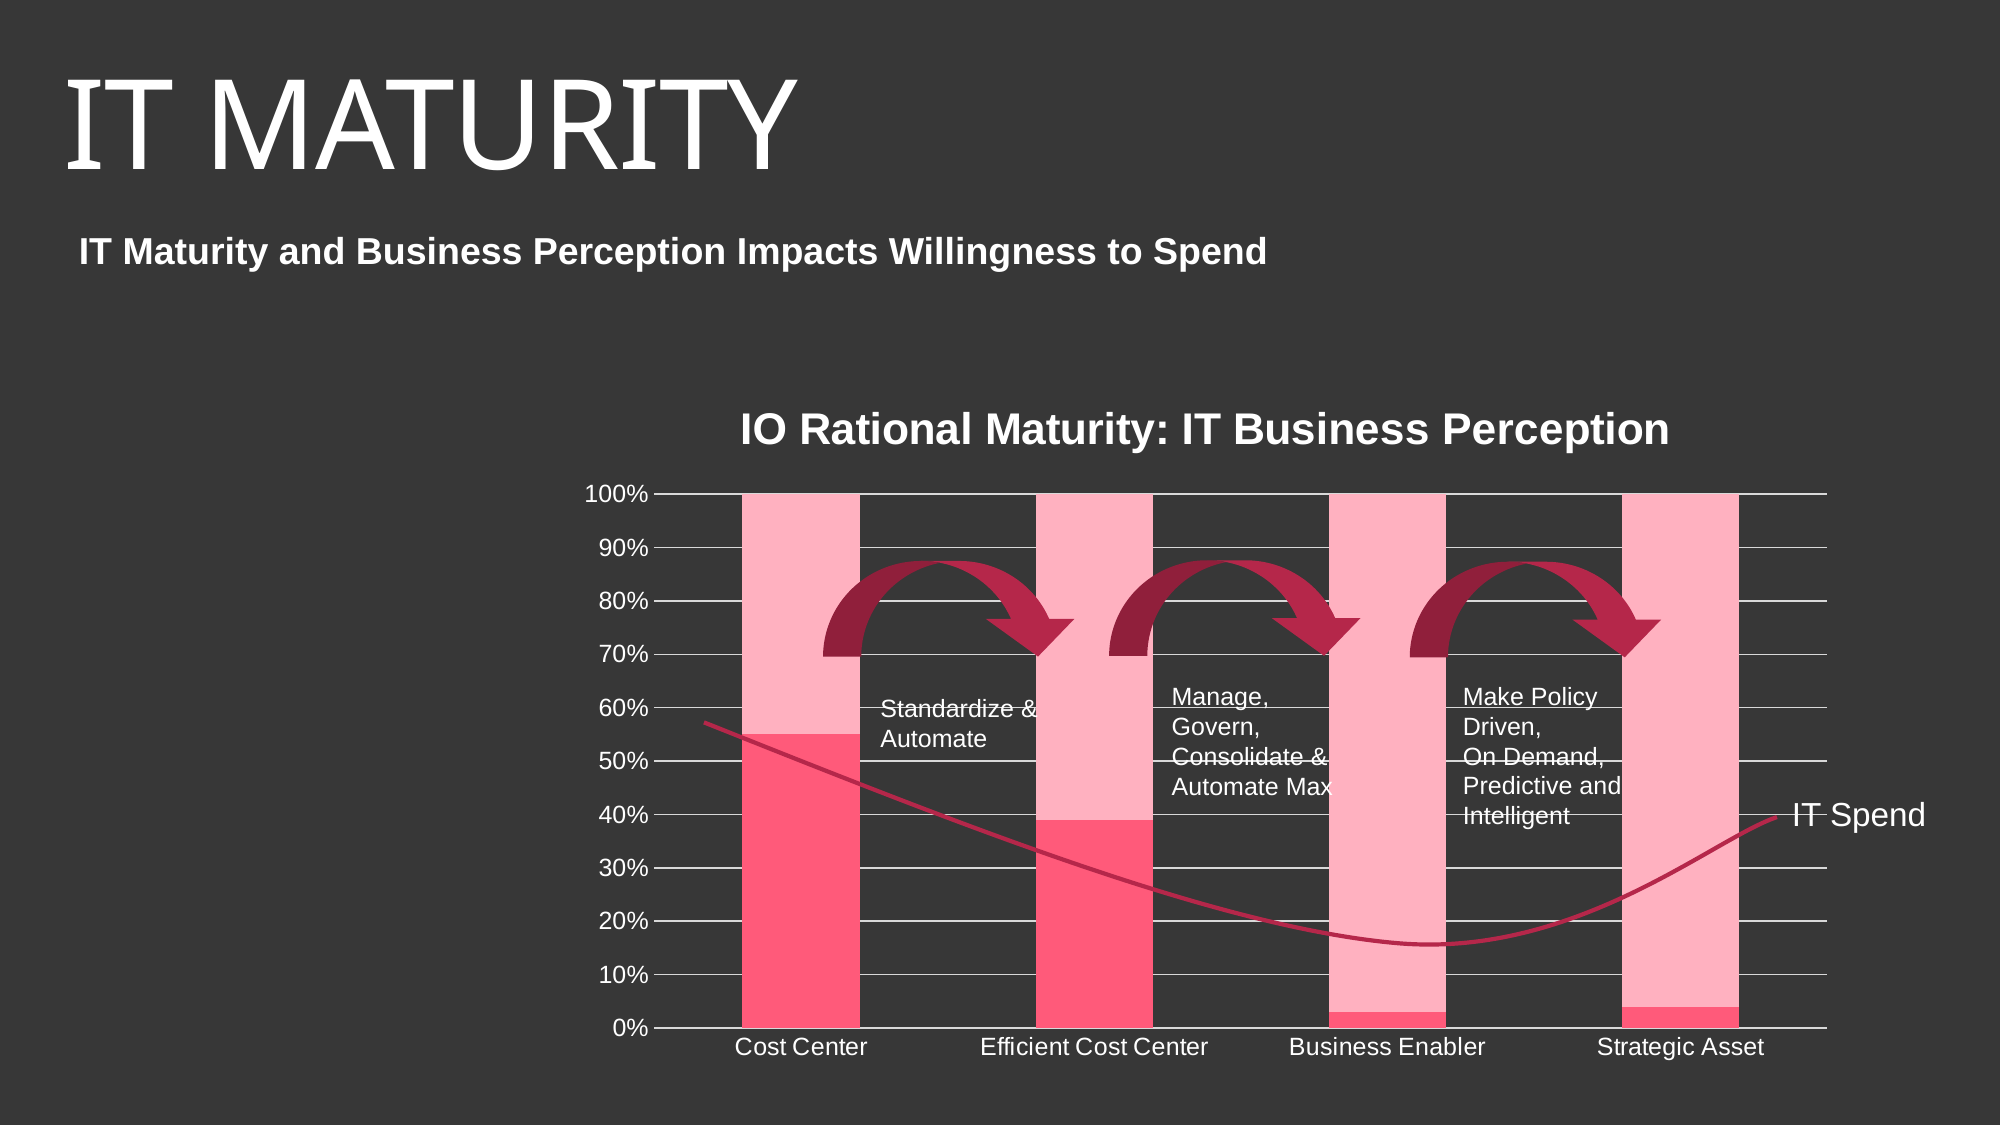

IT Maturity
IT Maturity and Business Perception Impacts Willingness to Spend
### Chart: IO Rational Maturity: IT Business Perception
| Category | Series 1 | Series 2 |
|---|---|---|
| Cost Center | 55.0 | 45.0 |
| Efficient Cost Center | 39.0 | 61.0 |
| Business Enabler | 3.0 | 97.0 |
| Strategic Asset | 4.0 | 96.0 |
Make Policy Driven,
On Demand, Predictive and Intelligent
Manage, Govern, Consolidate &
Automate Max
Standardize & Automate
IT Spend